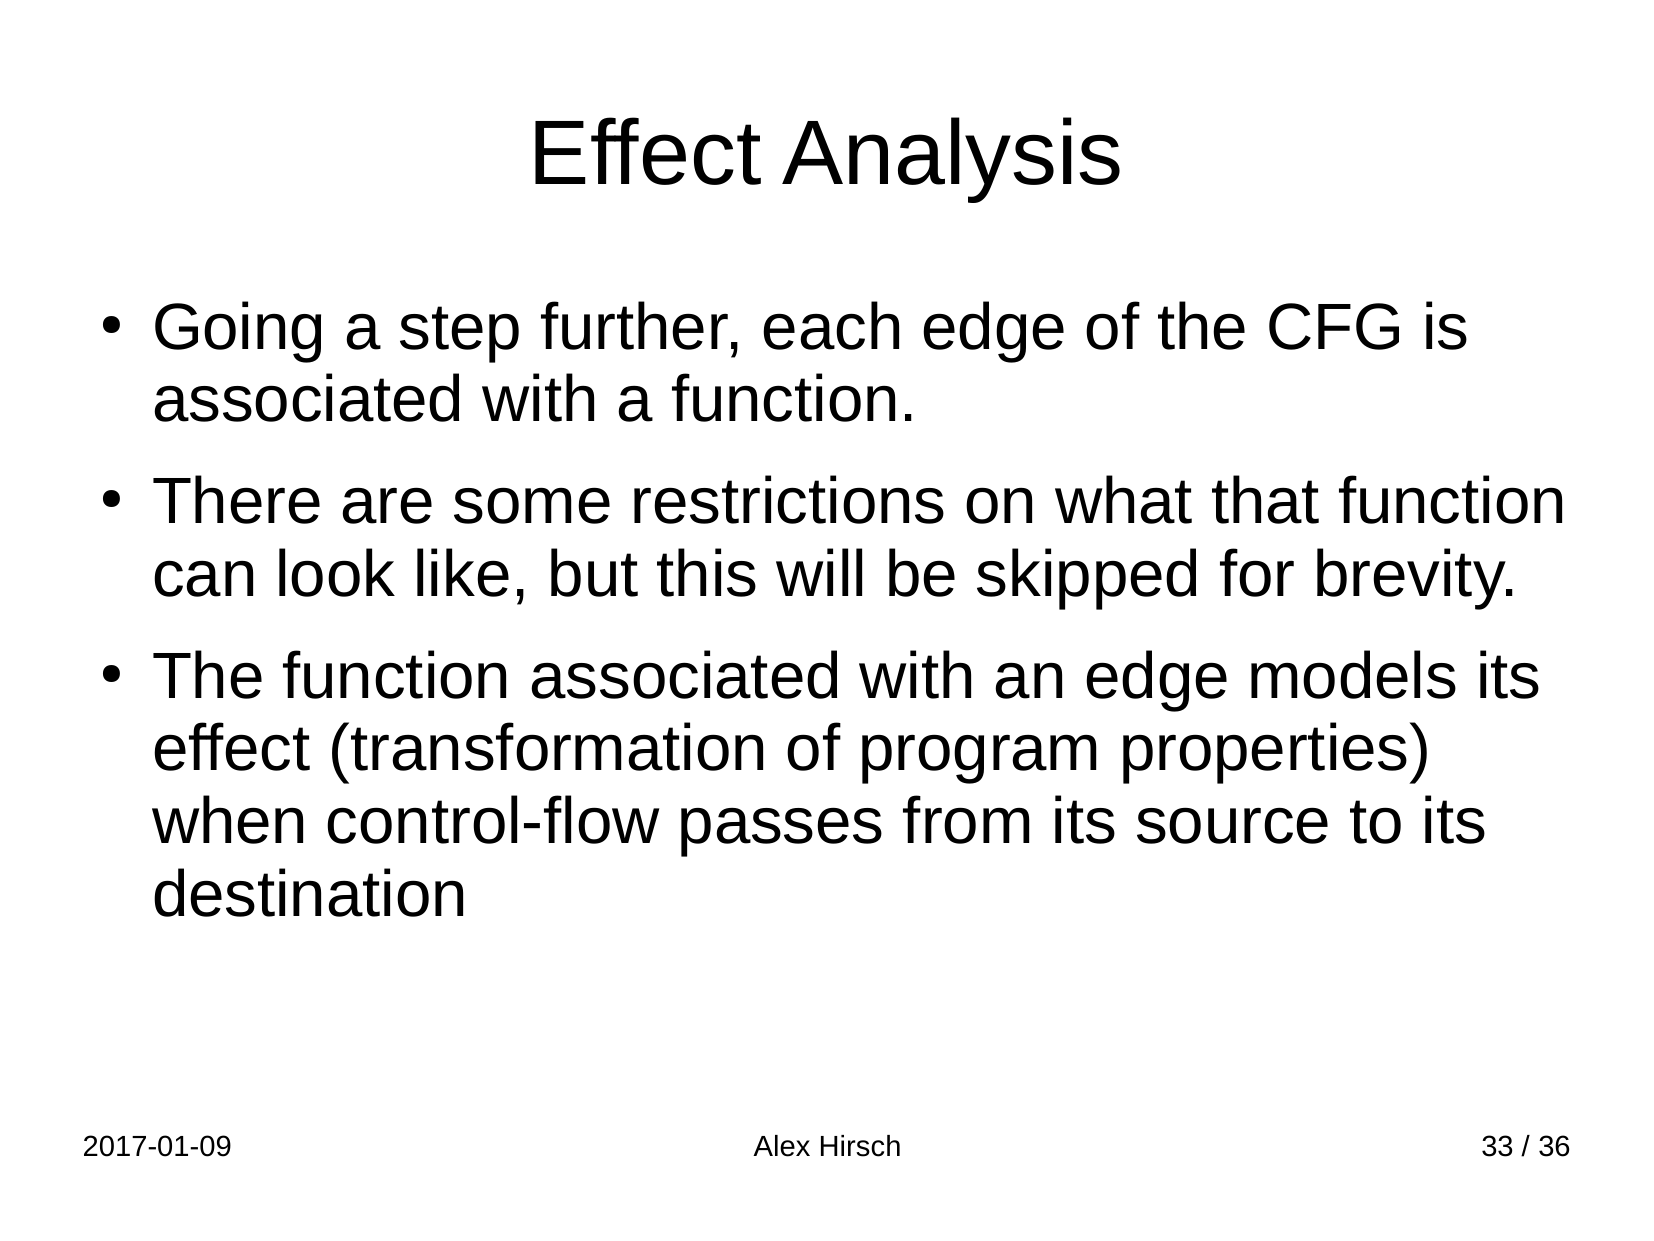

# Effect Analysis
Going a step further, each edge of the CFG is associated with a function.
There are some restrictions on what that function can look like, but this will be skipped for brevity.
The function associated with an edge models its effect (transformation of program properties) when control-flow passes from its source to its destination
2017-01-09
Alex Hirsch
33